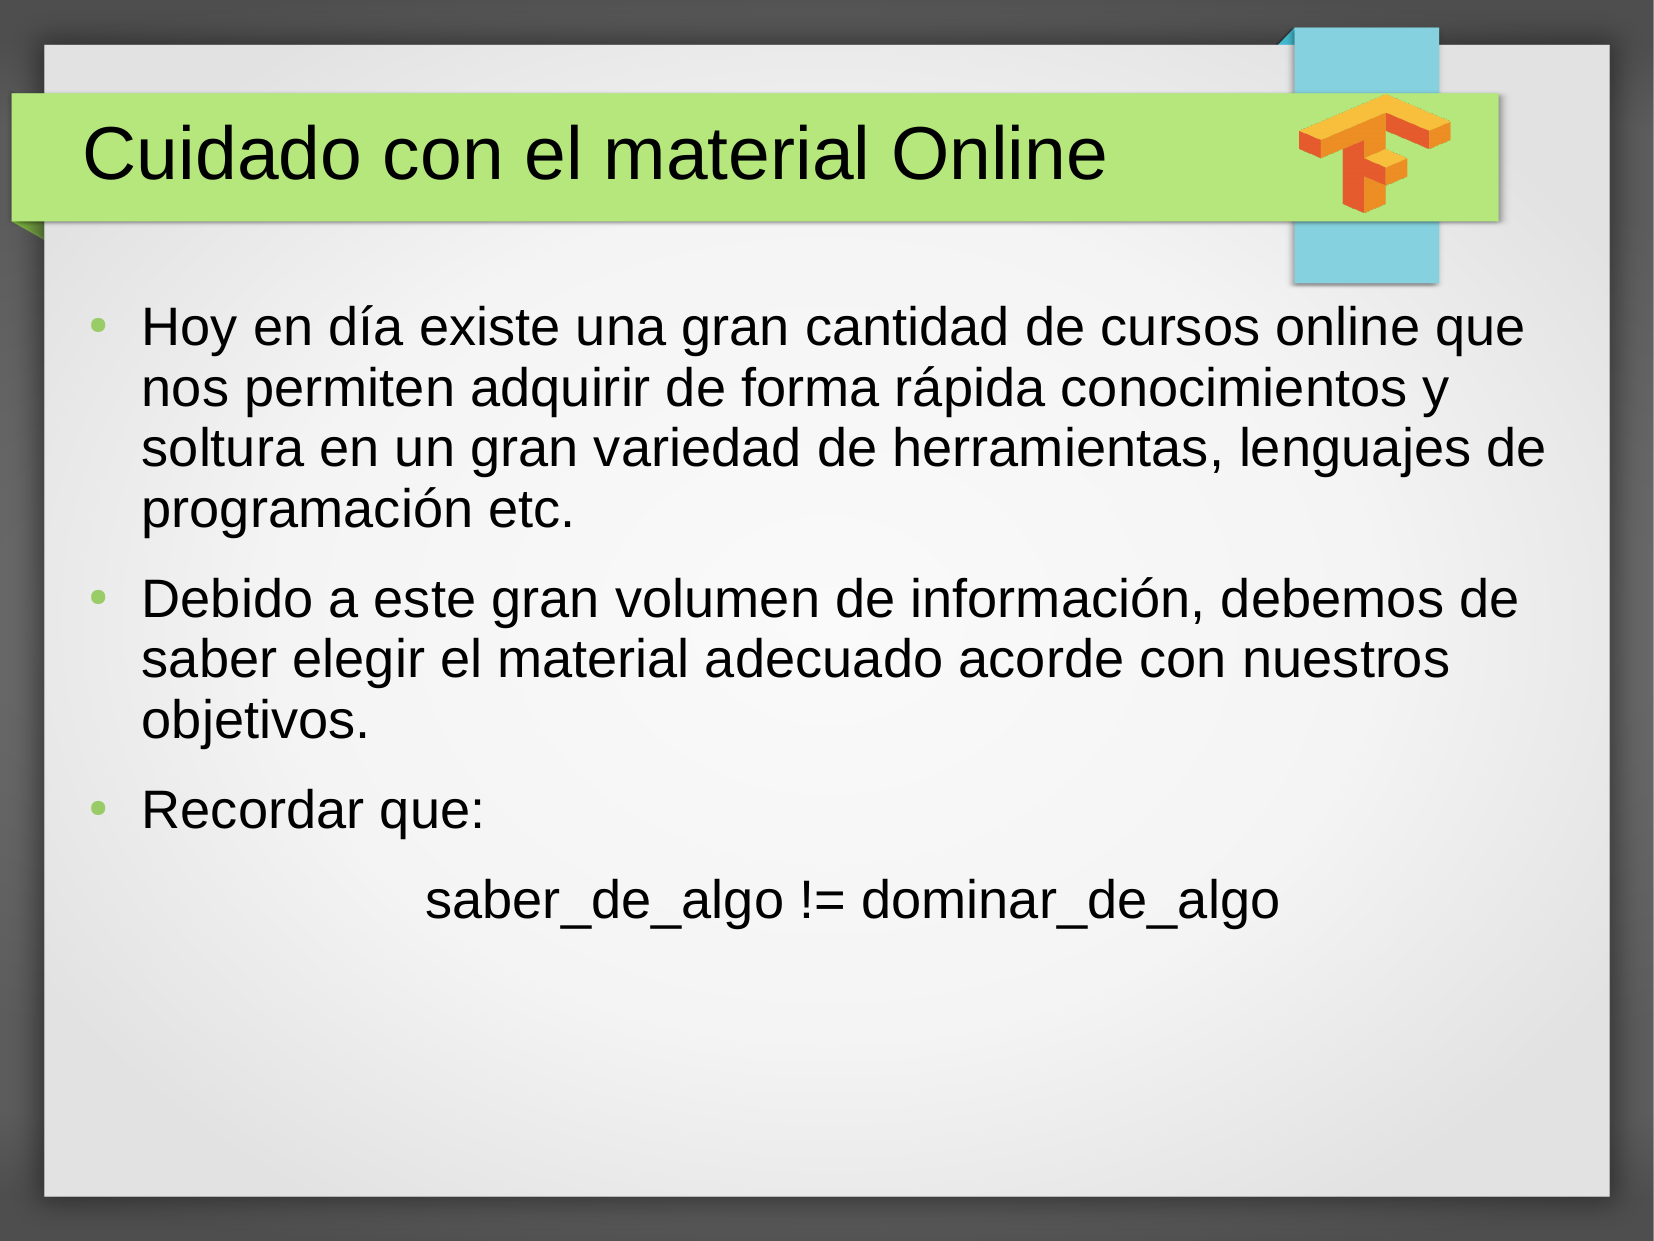

# Cuidado con el material Online
Hoy en día existe una gran cantidad de cursos online que nos permiten adquirir de forma rápida conocimientos y soltura en un gran variedad de herramientas, lenguajes de programación etc.
Debido a este gran volumen de información, debemos de saber elegir el material adecuado acorde con nuestros objetivos.
Recordar que:
saber_de_algo != dominar_de_algo